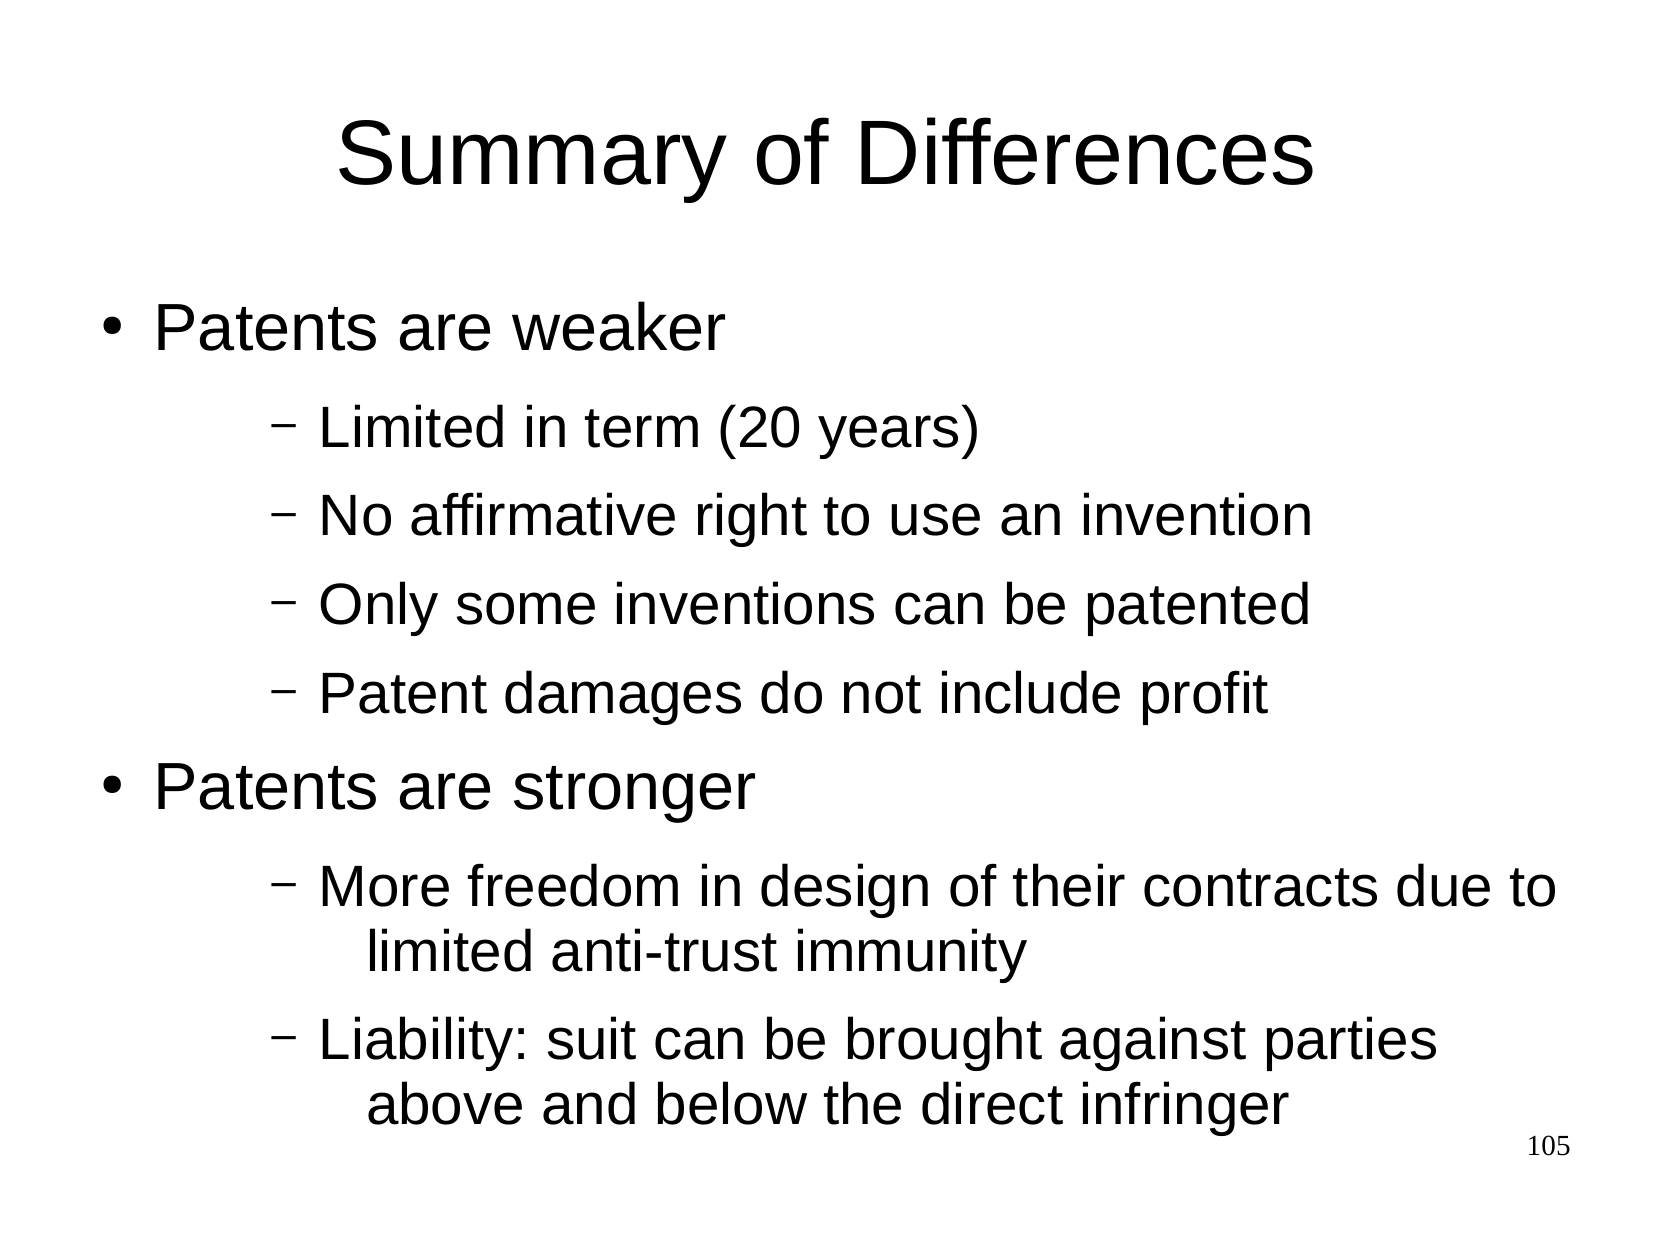

# Summary of Differences
Patents are weaker
Limited in term (20 years)
No affirmative right to use an invention
Only some inventions can be patented
Patent damages do not include profit
Patents are stronger
More freedom in design of their contracts due to limited anti-trust immunity
Liability: suit can be brought against parties above and below the direct infringer
105